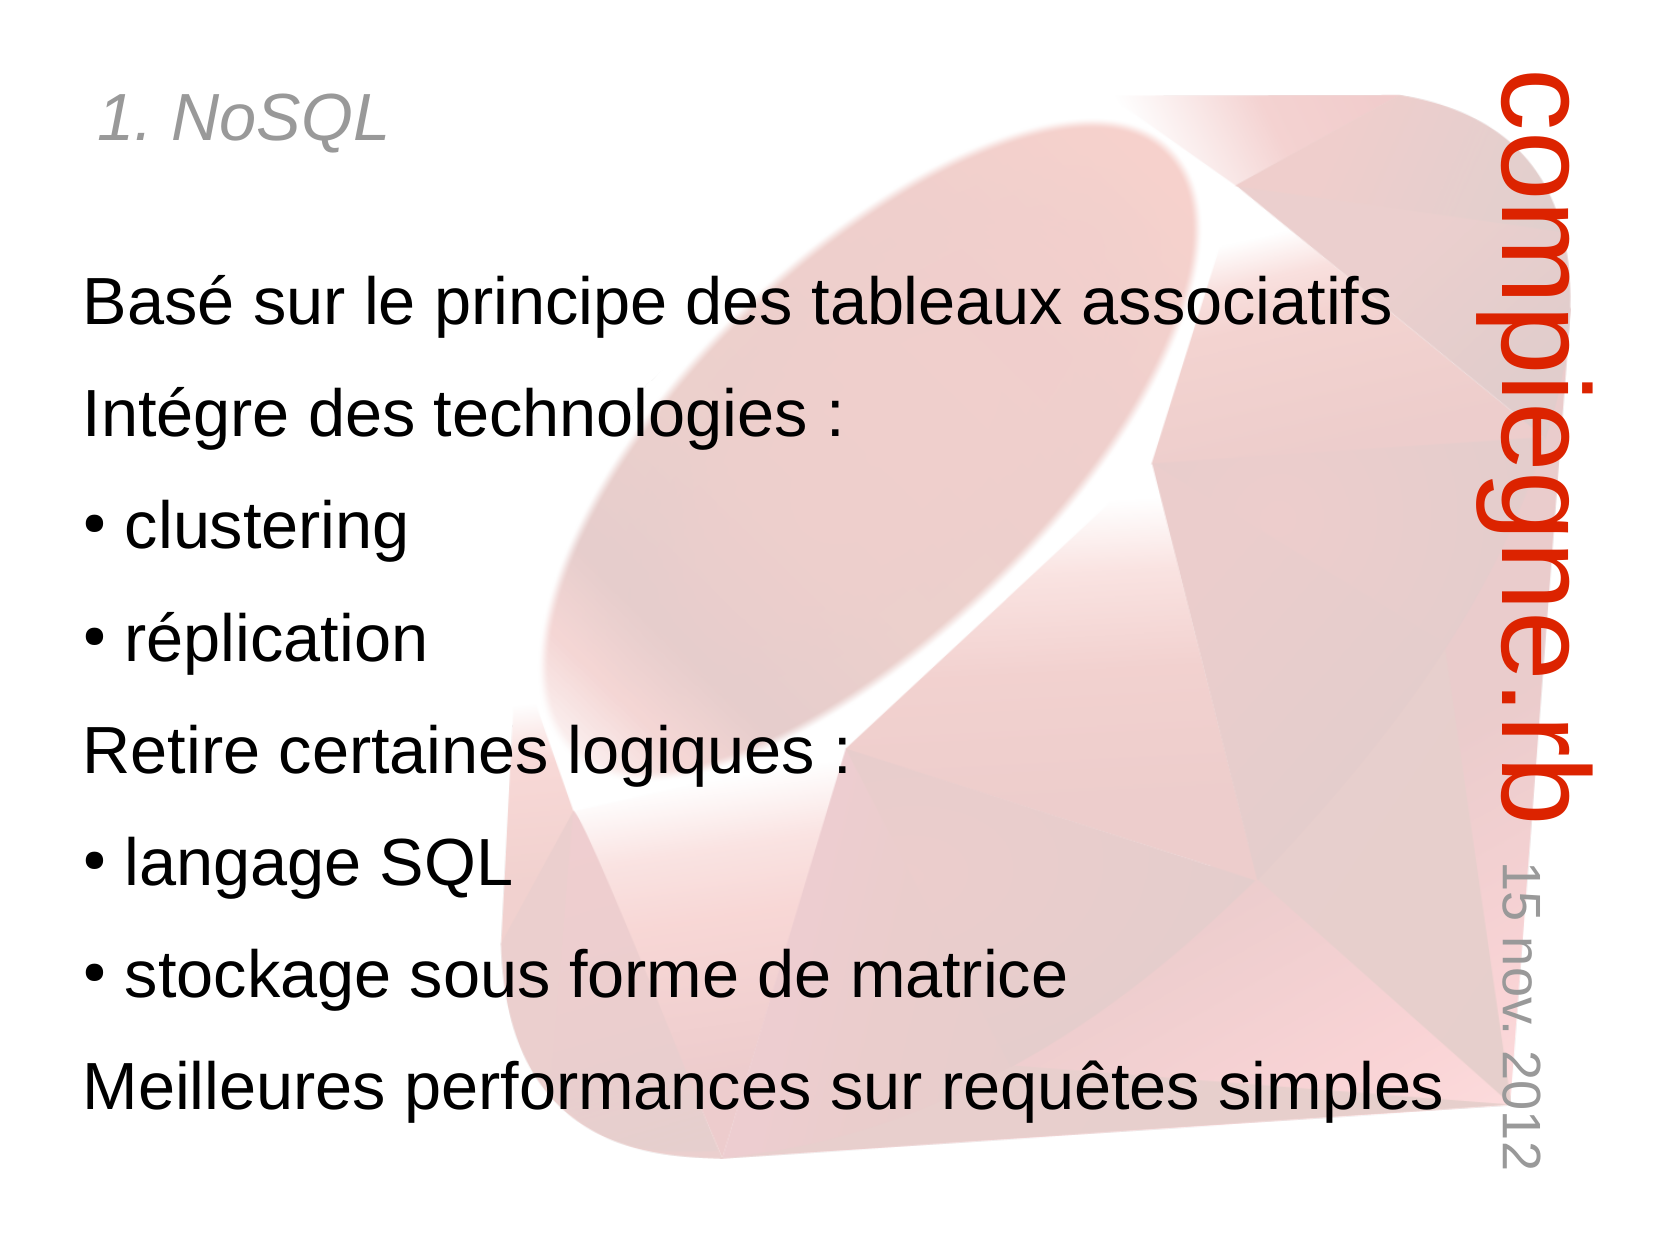

1. NoSQL
Basé sur le principe des tableaux associatifs
Intégre des technologies :
 clustering
 réplication
Retire certaines logiques :
 langage SQL
 stockage sous forme de matrice
Meilleures performances sur requêtes simples
# compiegne.rb 15 nov. 2012